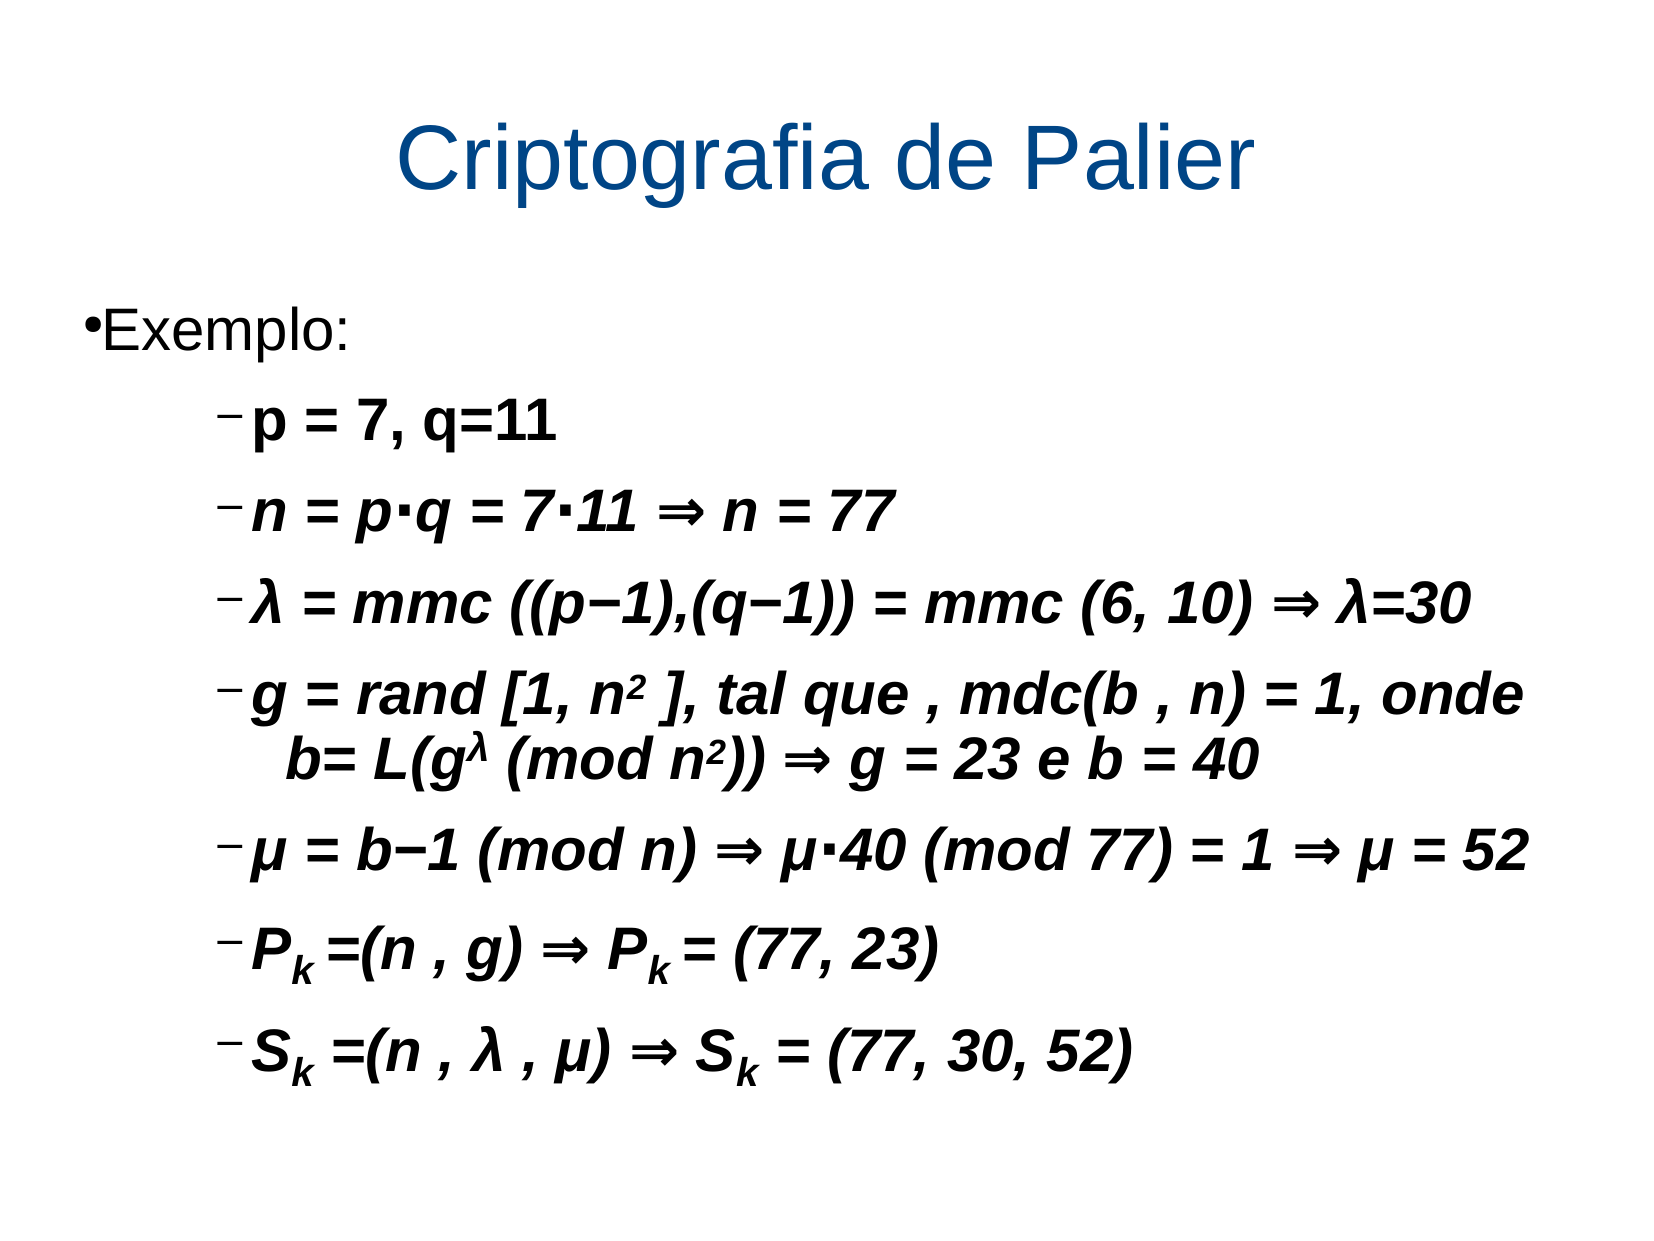

# Criptografia de Palier
Exemplo:
p = 7, q=11
n = p⋅q = 7⋅11 ⇒ n = 77
λ = mmc ((p−1),(q−1)) = mmc (6, 10) ⇒ λ=30
g = rand [1, n2 ], tal que , mdc(b , n) = 1, onde b= L(gλ (mod n2)) ⇒ g = 23 e b = 40
μ = b−1 (mod n) ⇒ μ⋅40 (mod 77) = 1 ⇒ μ = 52
Pk =(n , g) ⇒ Pk = (77, 23)
Sk =(n , λ , μ) ⇒ Sk = (77, 30, 52)